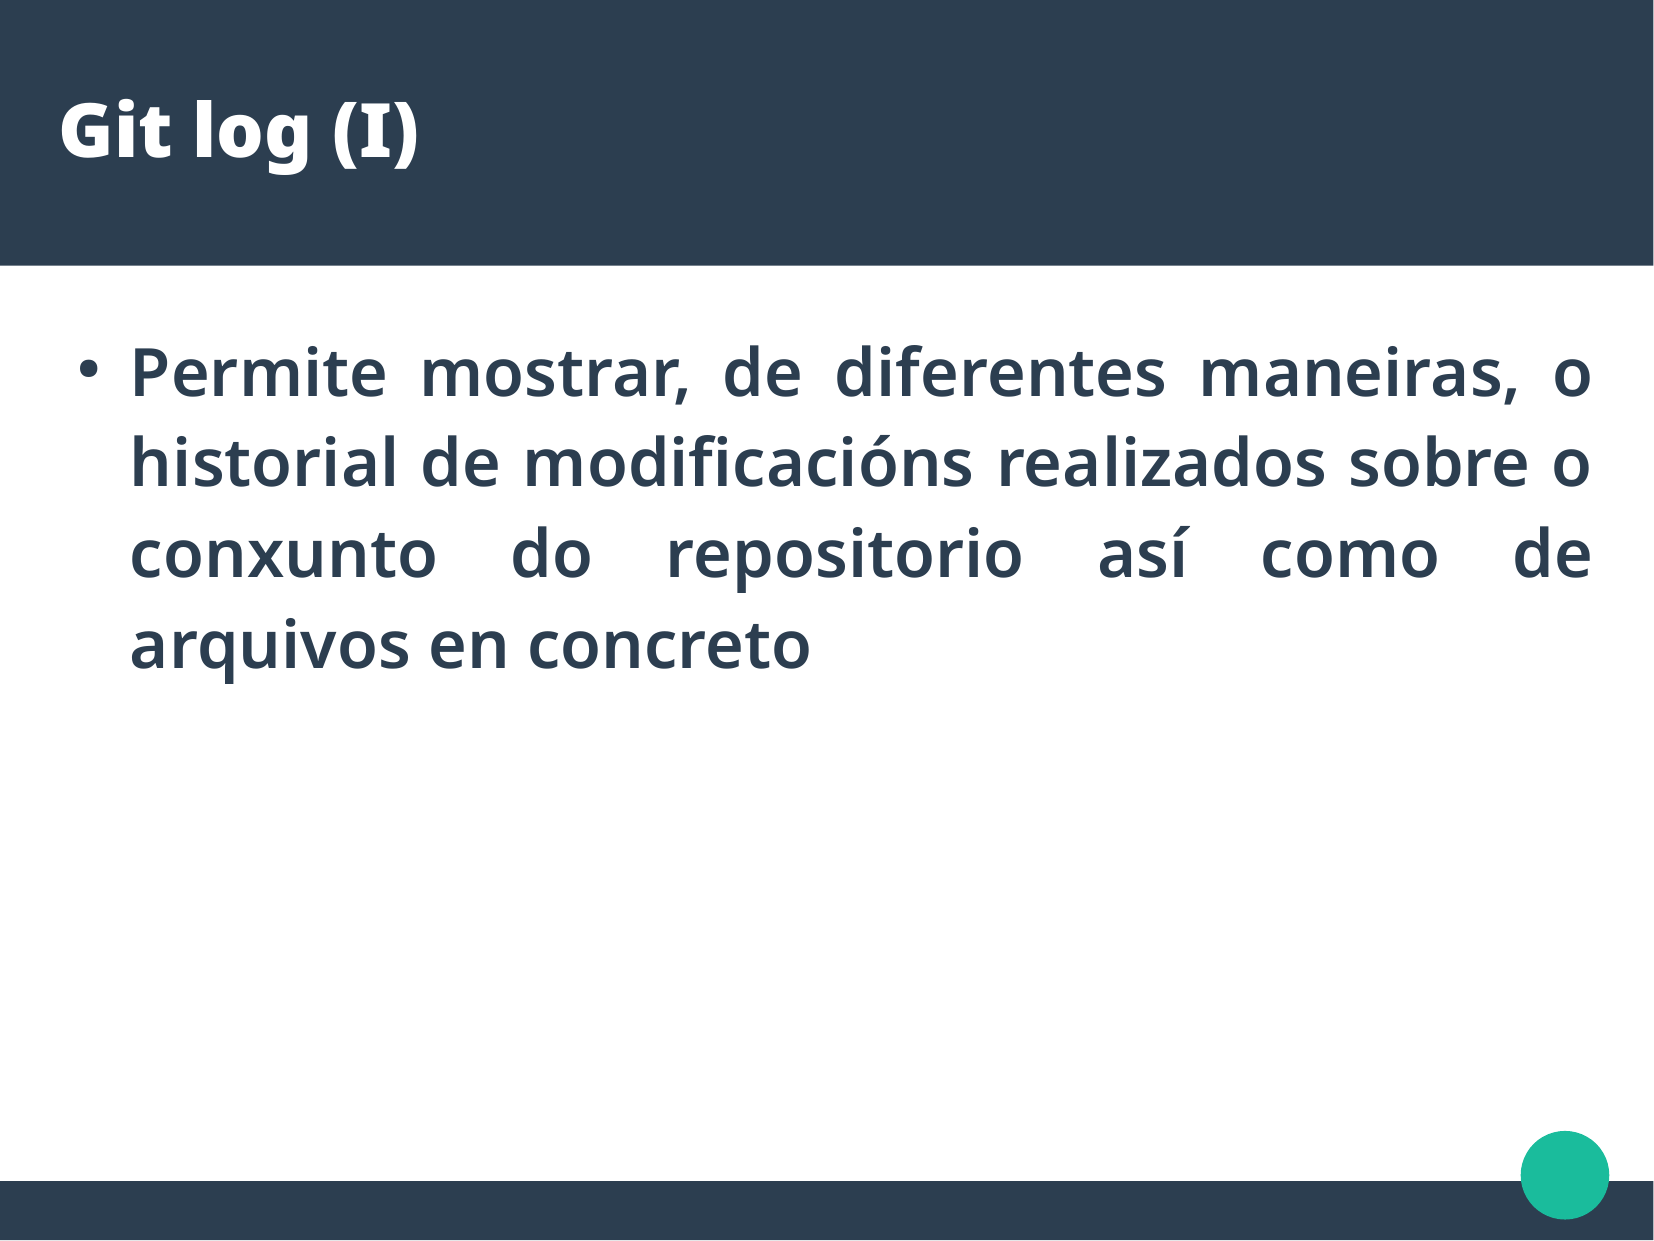

# Git log (I)
Permite mostrar, de diferentes maneiras, o historial de modificacións realizados sobre o conxunto do repositorio así como de arquivos en concreto